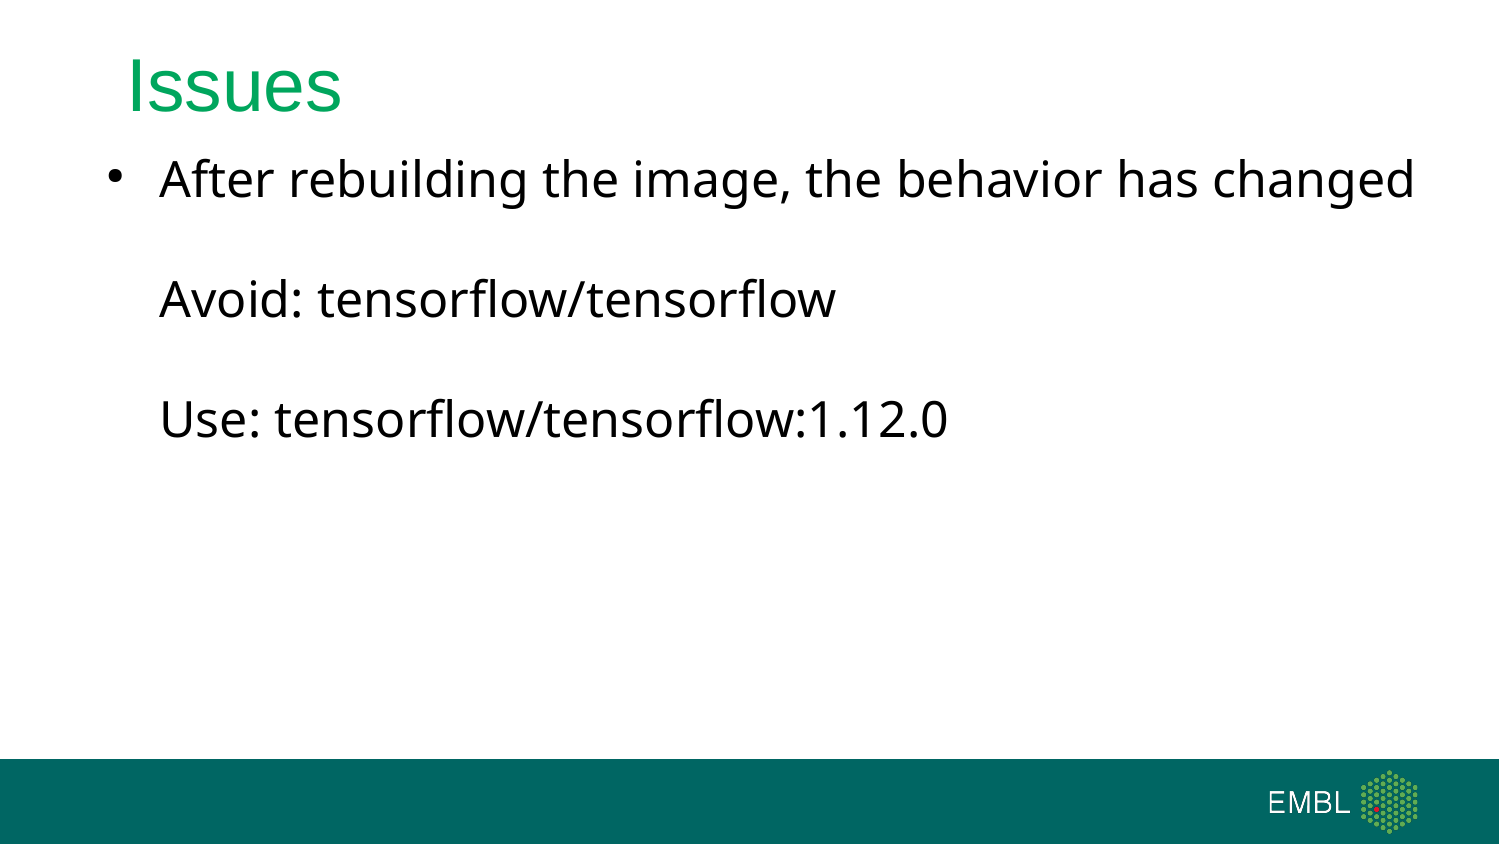

Issues
After rebuilding the image, the behavior has changed
Avoid: tensorflow/tensorflow
Use: tensorflow/tensorflow:1.12.0